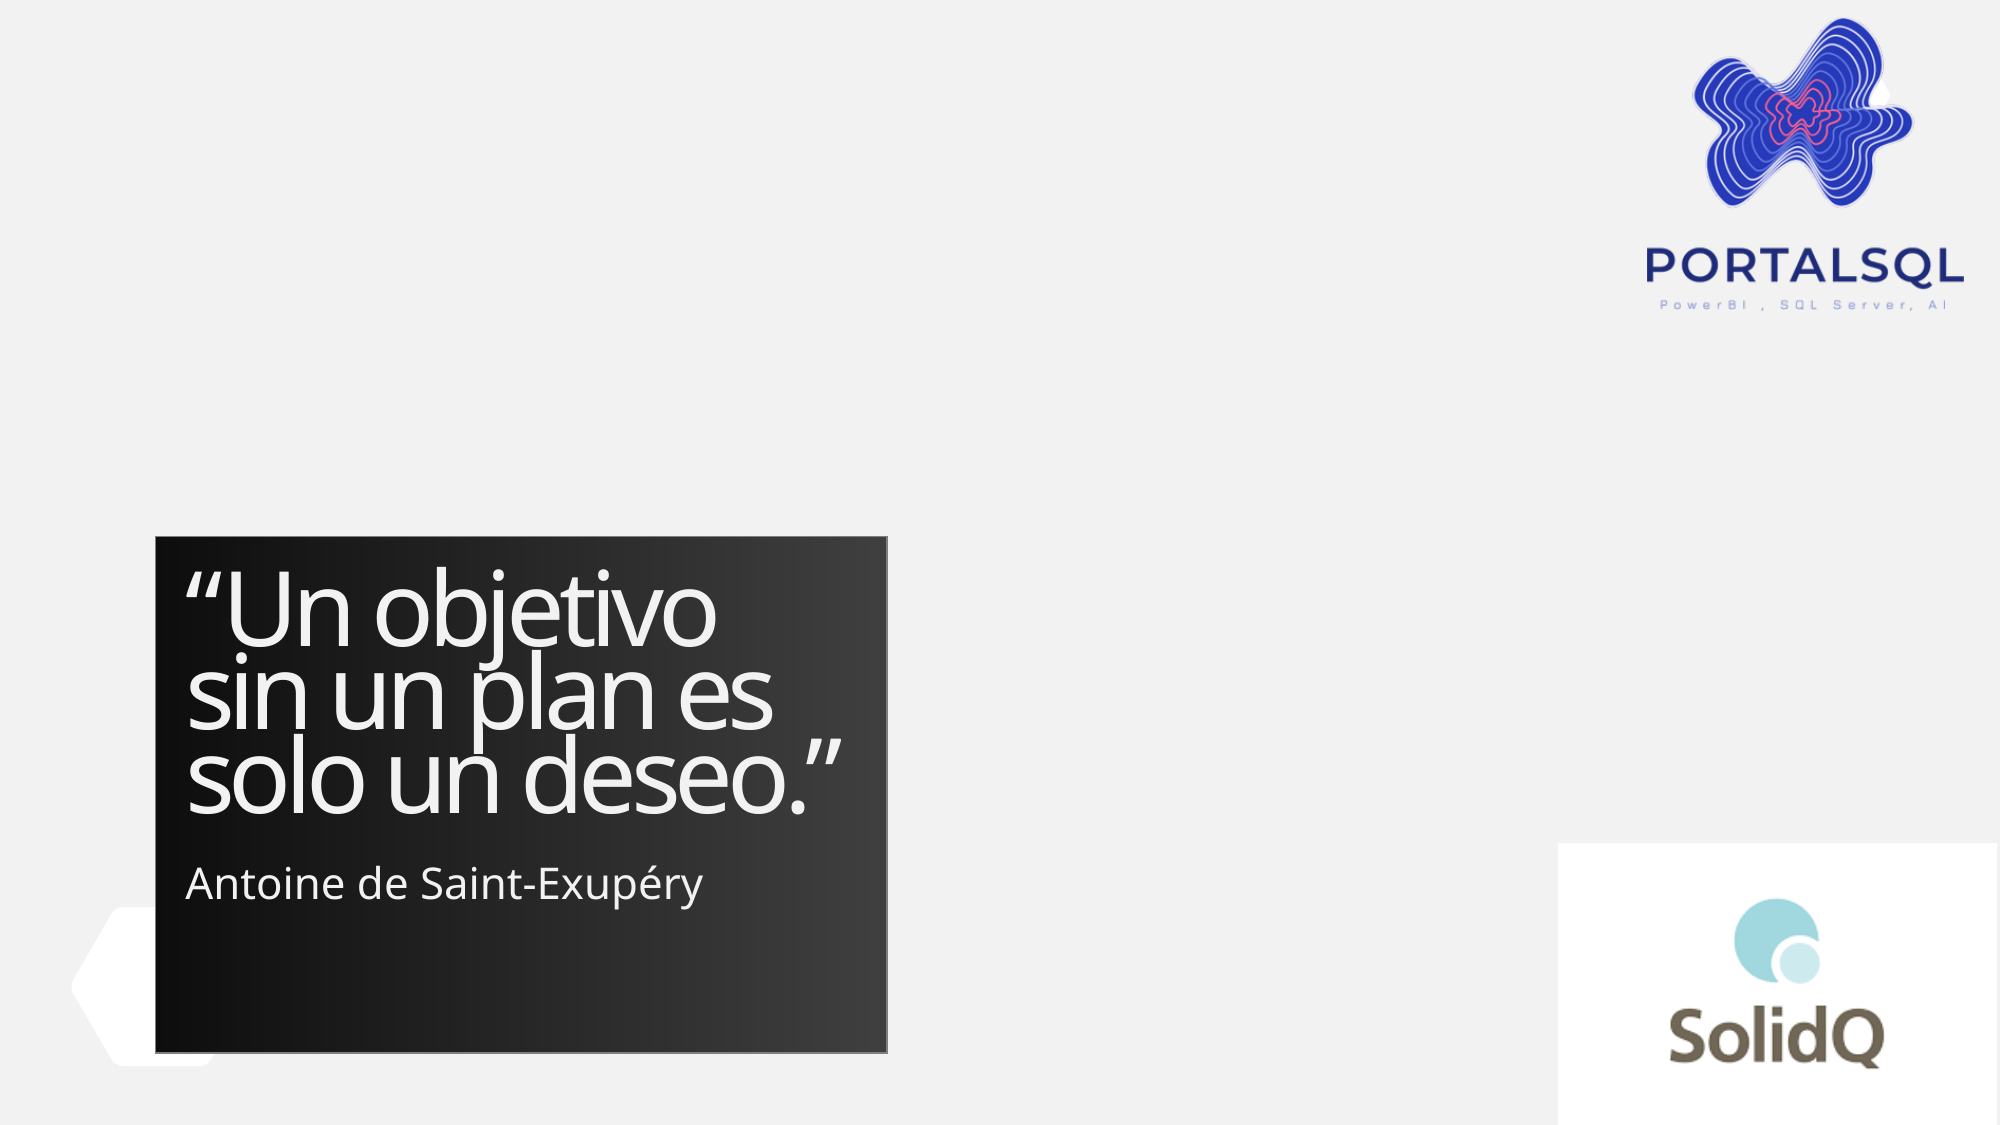

# “Un objetivo sin un plan es solo un deseo.”
Antoine de Saint-Exupéry